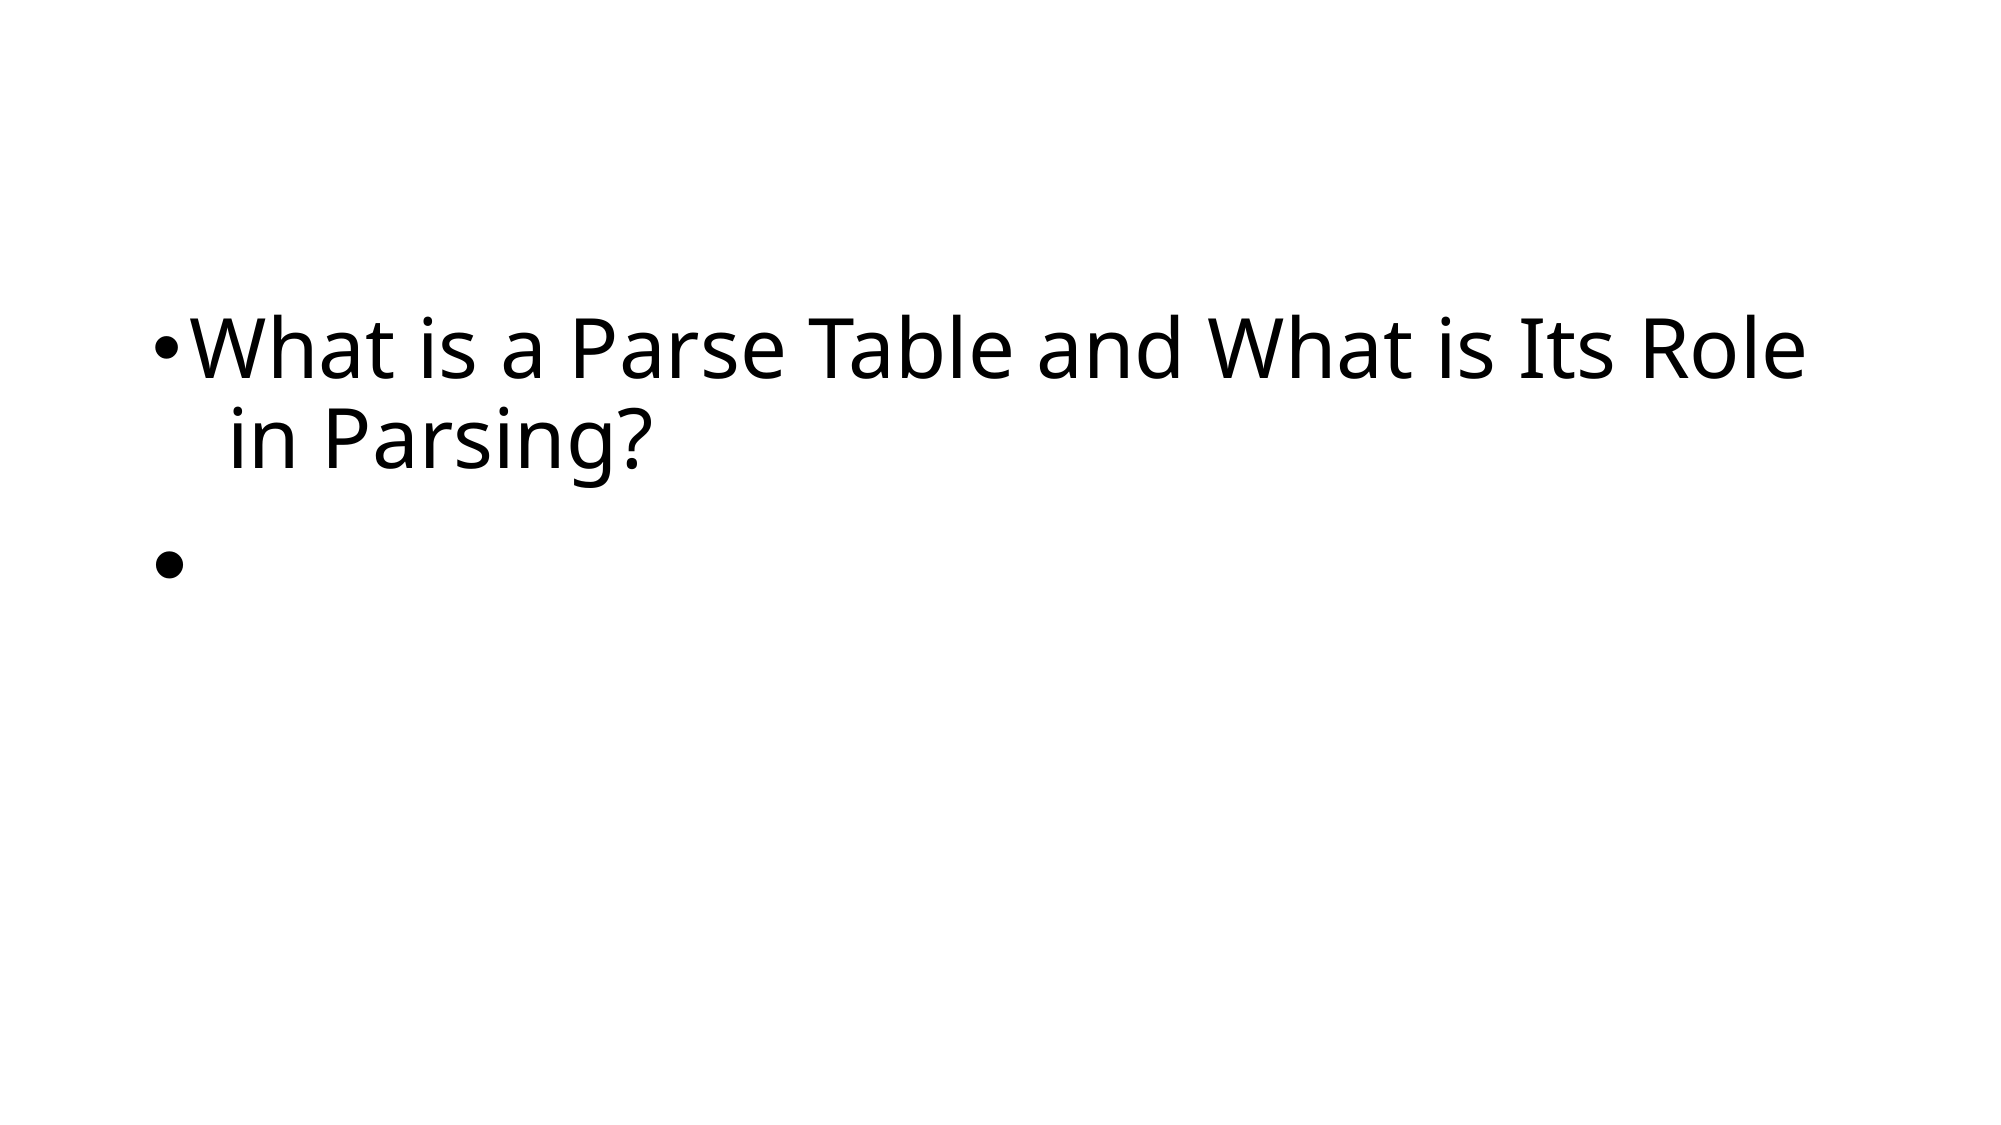

# What is a Parse Table and What is Its Role in Parsing?